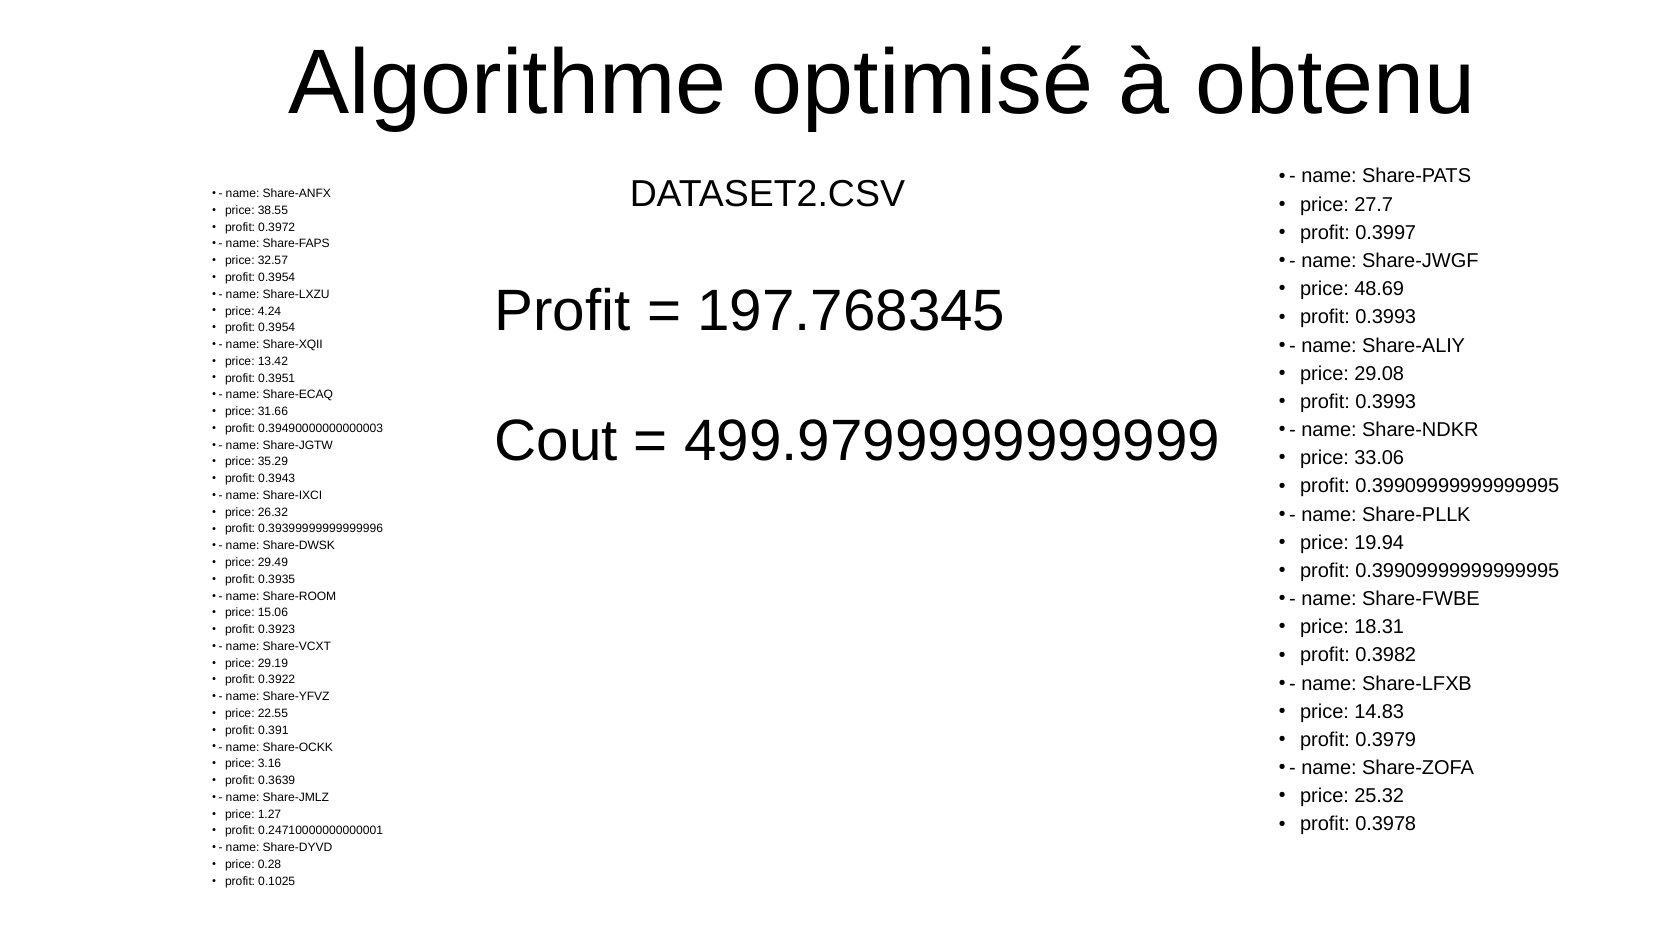

# Algorithme optimisé à obtenu
DATASET2.CSV
- name: Share-PATS
 price: 27.7
 profit: 0.3997
- name: Share-JWGF
 price: 48.69
 profit: 0.3993
- name: Share-ALIY
 price: 29.08
 profit: 0.3993
- name: Share-NDKR
 price: 33.06
 profit: 0.39909999999999995
- name: Share-PLLK
 price: 19.94
 profit: 0.39909999999999995
- name: Share-FWBE
 price: 18.31
 profit: 0.3982
- name: Share-LFXB
 price: 14.83
 profit: 0.3979
- name: Share-ZOFA
 price: 25.32
 profit: 0.3978
- name: Share-ANFX
 price: 38.55
 profit: 0.3972
- name: Share-FAPS
 price: 32.57
 profit: 0.3954
- name: Share-LXZU
 price: 4.24
 profit: 0.3954
- name: Share-XQII
 price: 13.42
 profit: 0.3951
- name: Share-ECAQ
 price: 31.66
 profit: 0.39490000000000003
- name: Share-JGTW
 price: 35.29
 profit: 0.3943
- name: Share-IXCI
 price: 26.32
 profit: 0.39399999999999996
- name: Share-DWSK
 price: 29.49
 profit: 0.3935
- name: Share-ROOM
 price: 15.06
 profit: 0.3923
- name: Share-VCXT
 price: 29.19
 profit: 0.3922
- name: Share-YFVZ
 price: 22.55
 profit: 0.391
- name: Share-OCKK
 price: 3.16
 profit: 0.3639
- name: Share-JMLZ
 price: 1.27
 profit: 0.24710000000000001
- name: Share-DYVD
 price: 0.28
 profit: 0.1025
Profit = 197.768345
Cout = 499.9799999999999